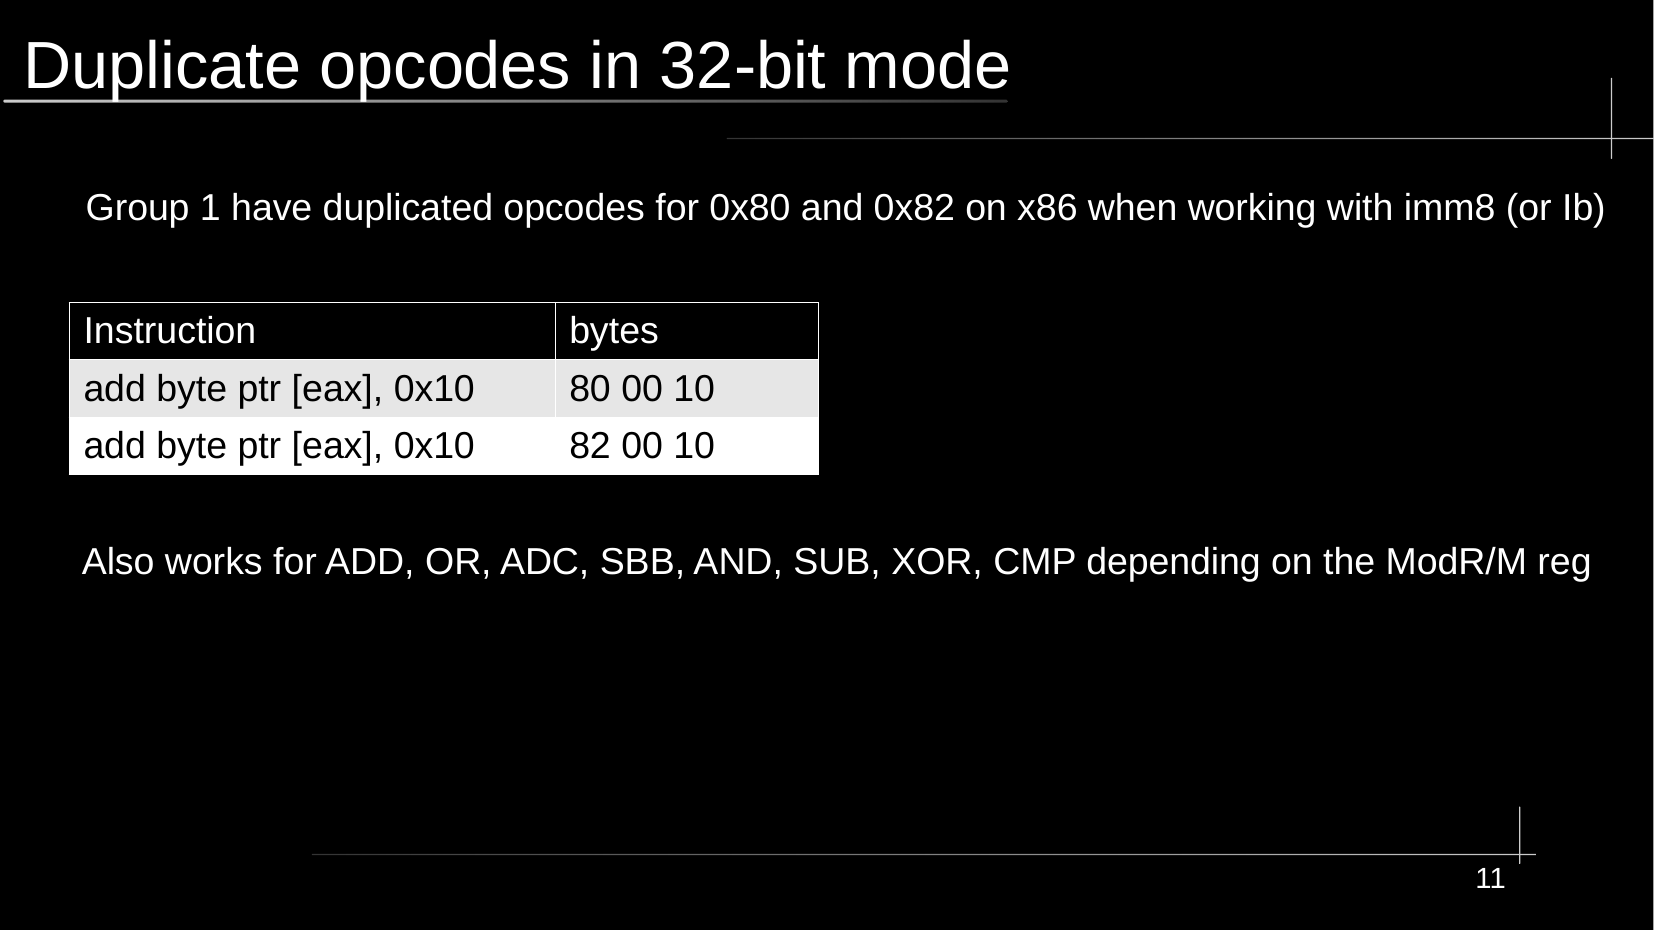

# Duplicate opcodes in 32-bit mode
Group 1 have duplicated opcodes for 0x80 and 0x82 on x86 when working with imm8 (or Ib)
| Instruction | bytes |
| --- | --- |
| add byte ptr [eax], 0x10 | 80 00 10 |
| add byte ptr [eax], 0x10 | 82 00 10 |
Also works for ADD, OR, ADC, SBB, AND, SUB, XOR, CMP depending on the ModR/M reg
11